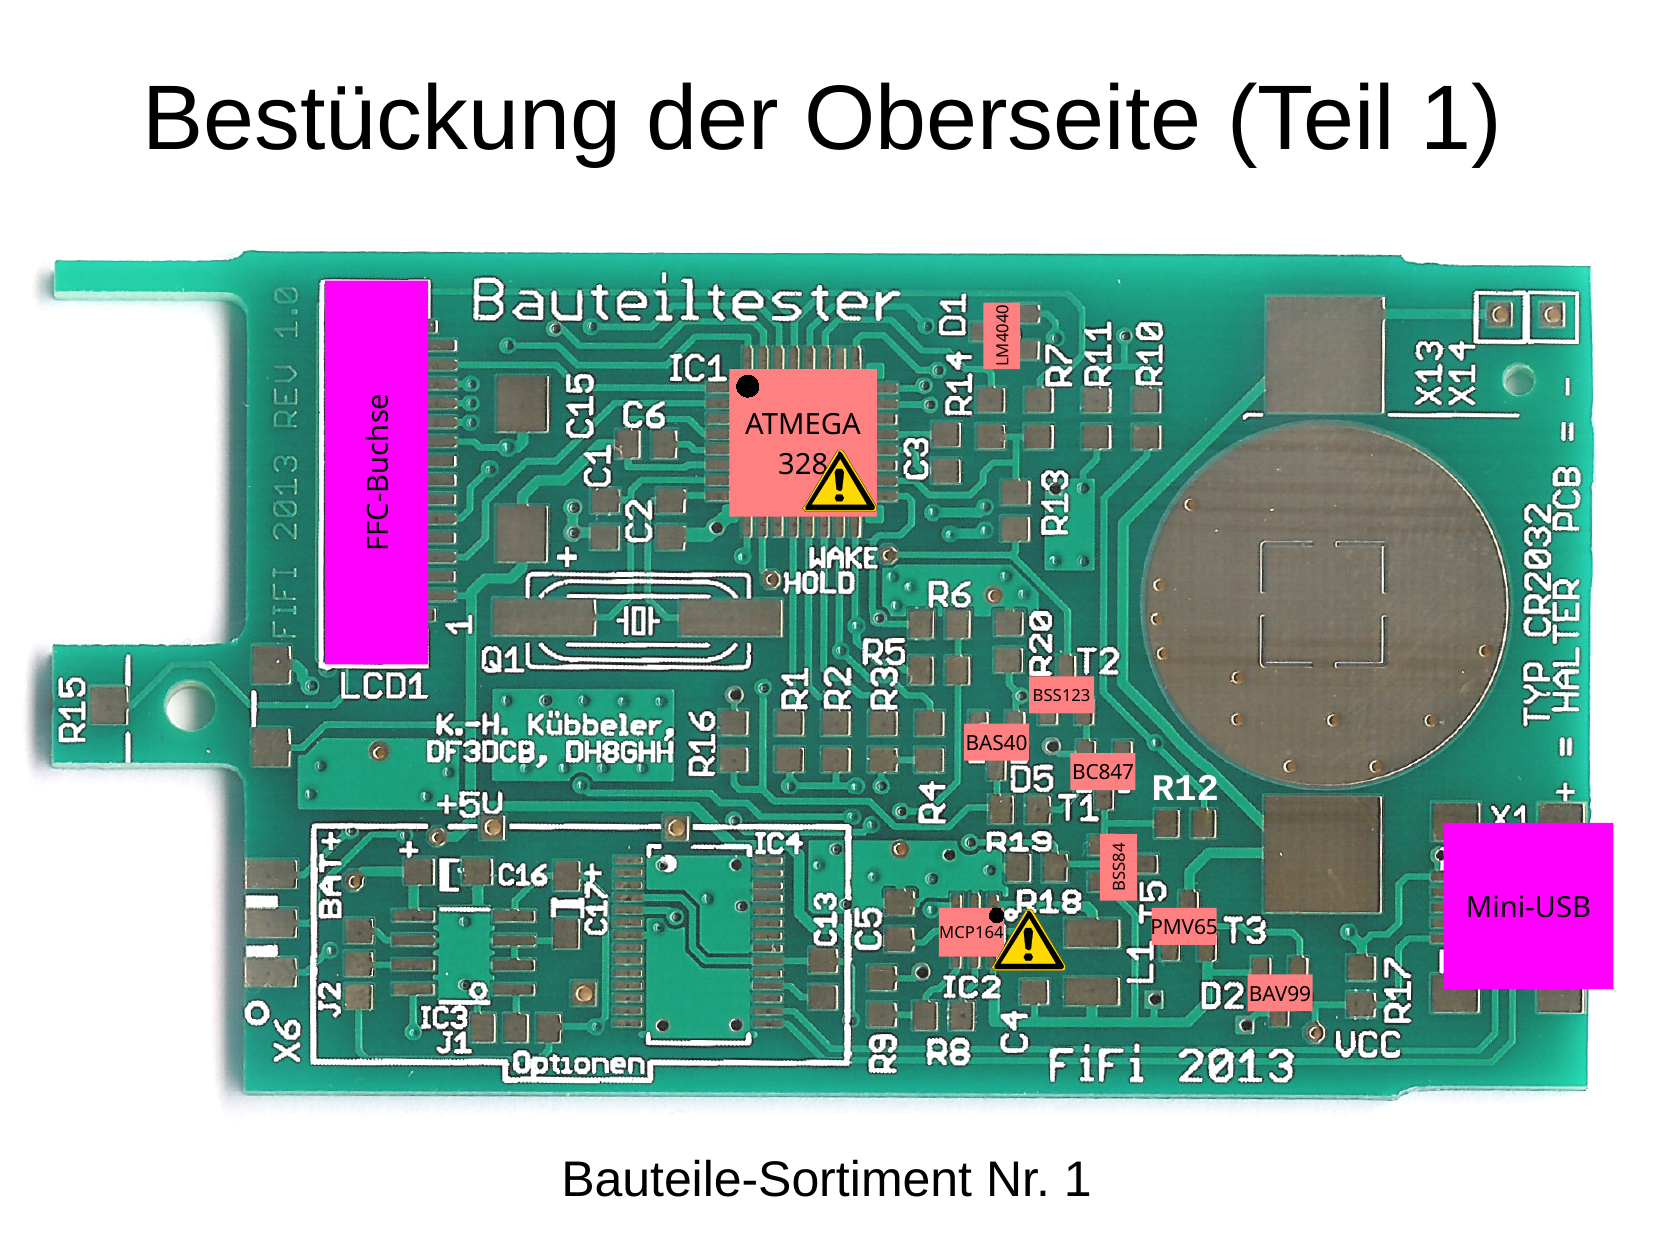

# Bestückung der Oberseite (Teil 1)
LM4040
ATMEGA
328
FFC-Buchse
BSS123
BAS40
BC847
R12
Mini-USB
BSS84
MCP164
PMV65
BAV99
Bauteile-Sortiment Nr. 1